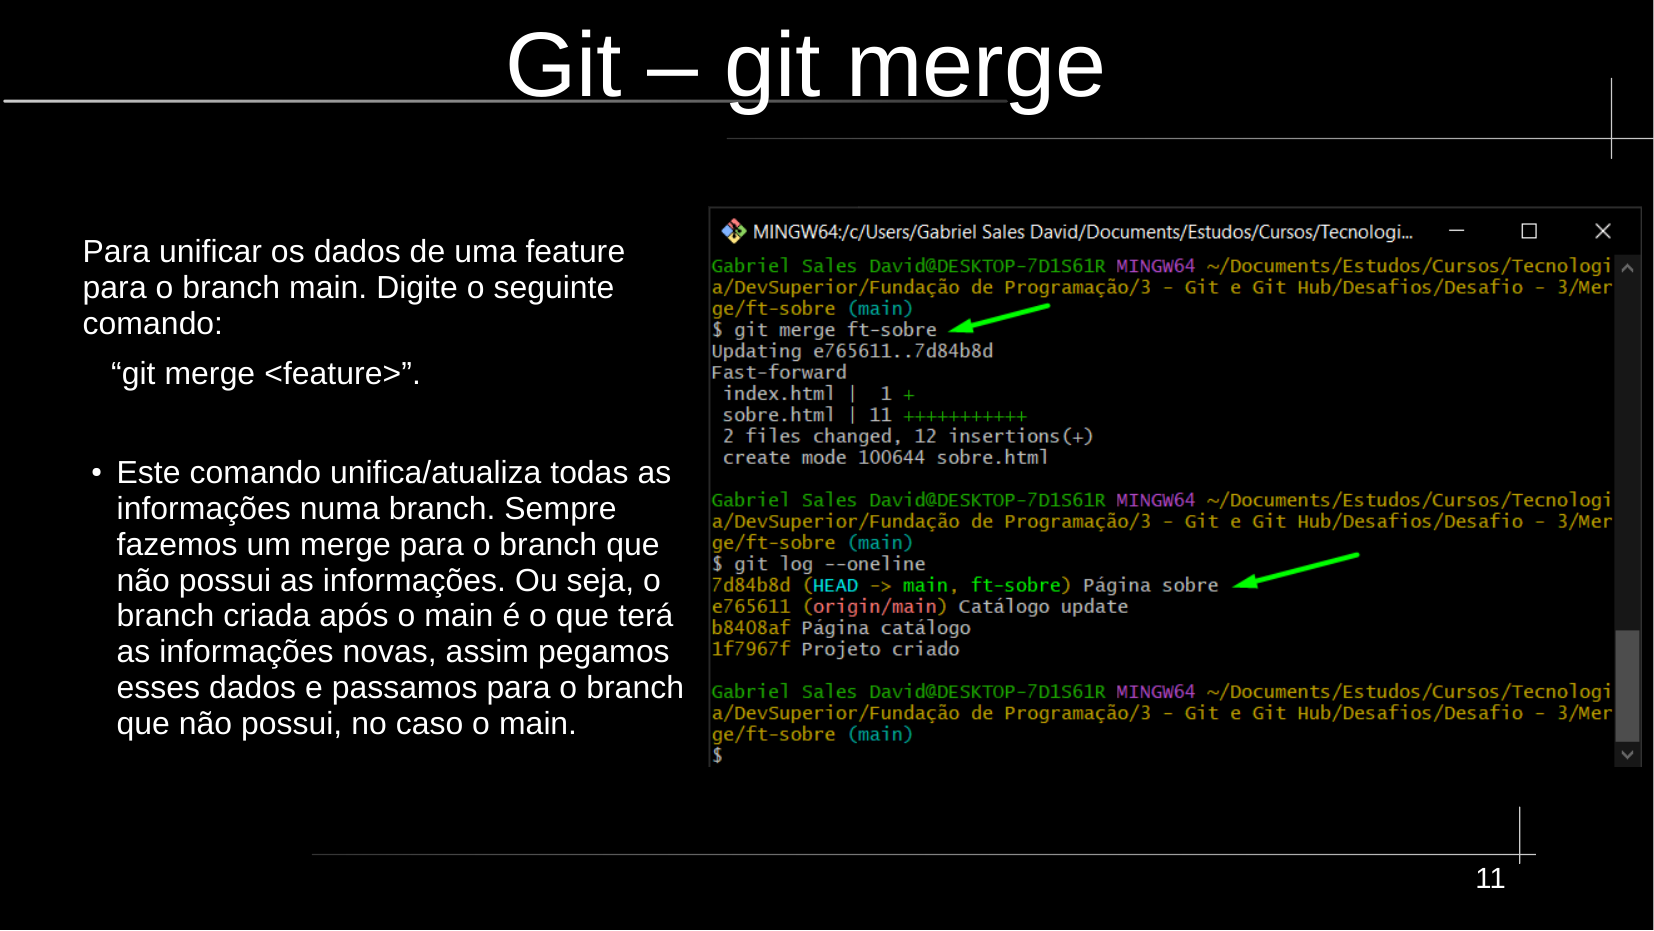

# Git – git merge
Para unificar os dados de uma feature para o branch main. Digite o seguinte comando:
“git merge <feature>”.
Este comando unifica/atualiza todas as informações numa branch. Sempre fazemos um merge para o branch que não possui as informações. Ou seja, o branch criada após o main é o que terá as informações novas, assim pegamos esses dados e passamos para o branch que não possui, no caso o main.
11